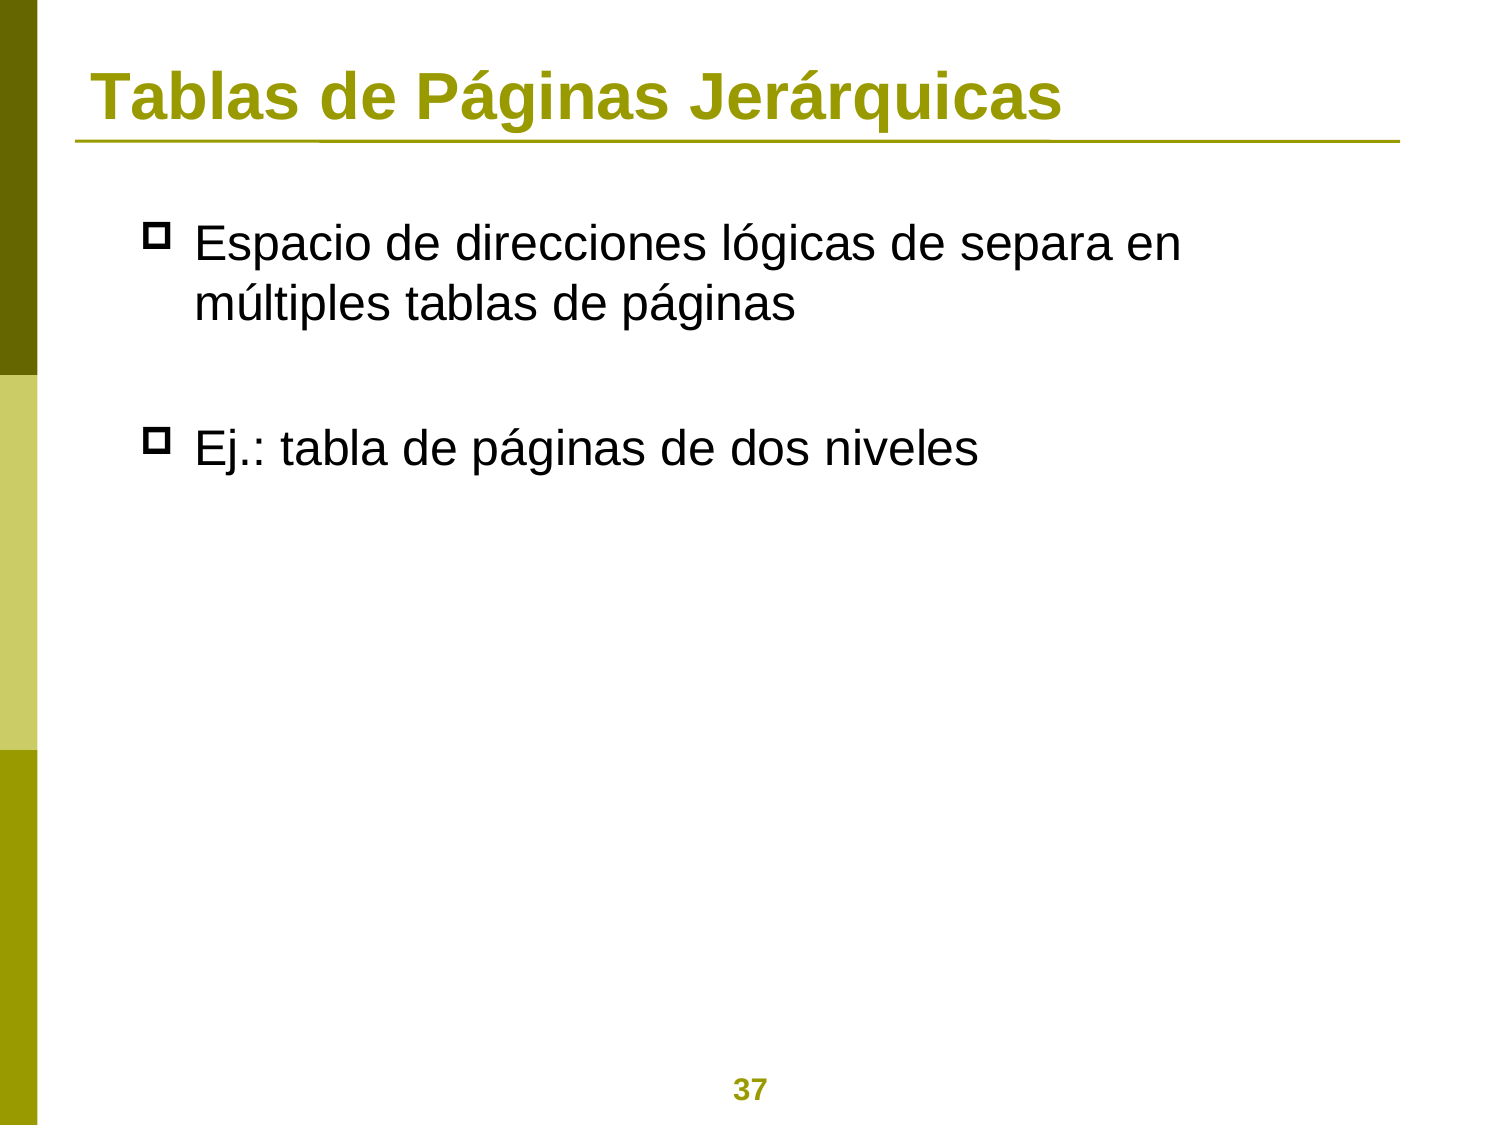

Tablas de Páginas Jerárquicas
Espacio de direcciones lógicas de separa en múltiples tablas de páginas
Ej.: tabla de páginas de dos niveles